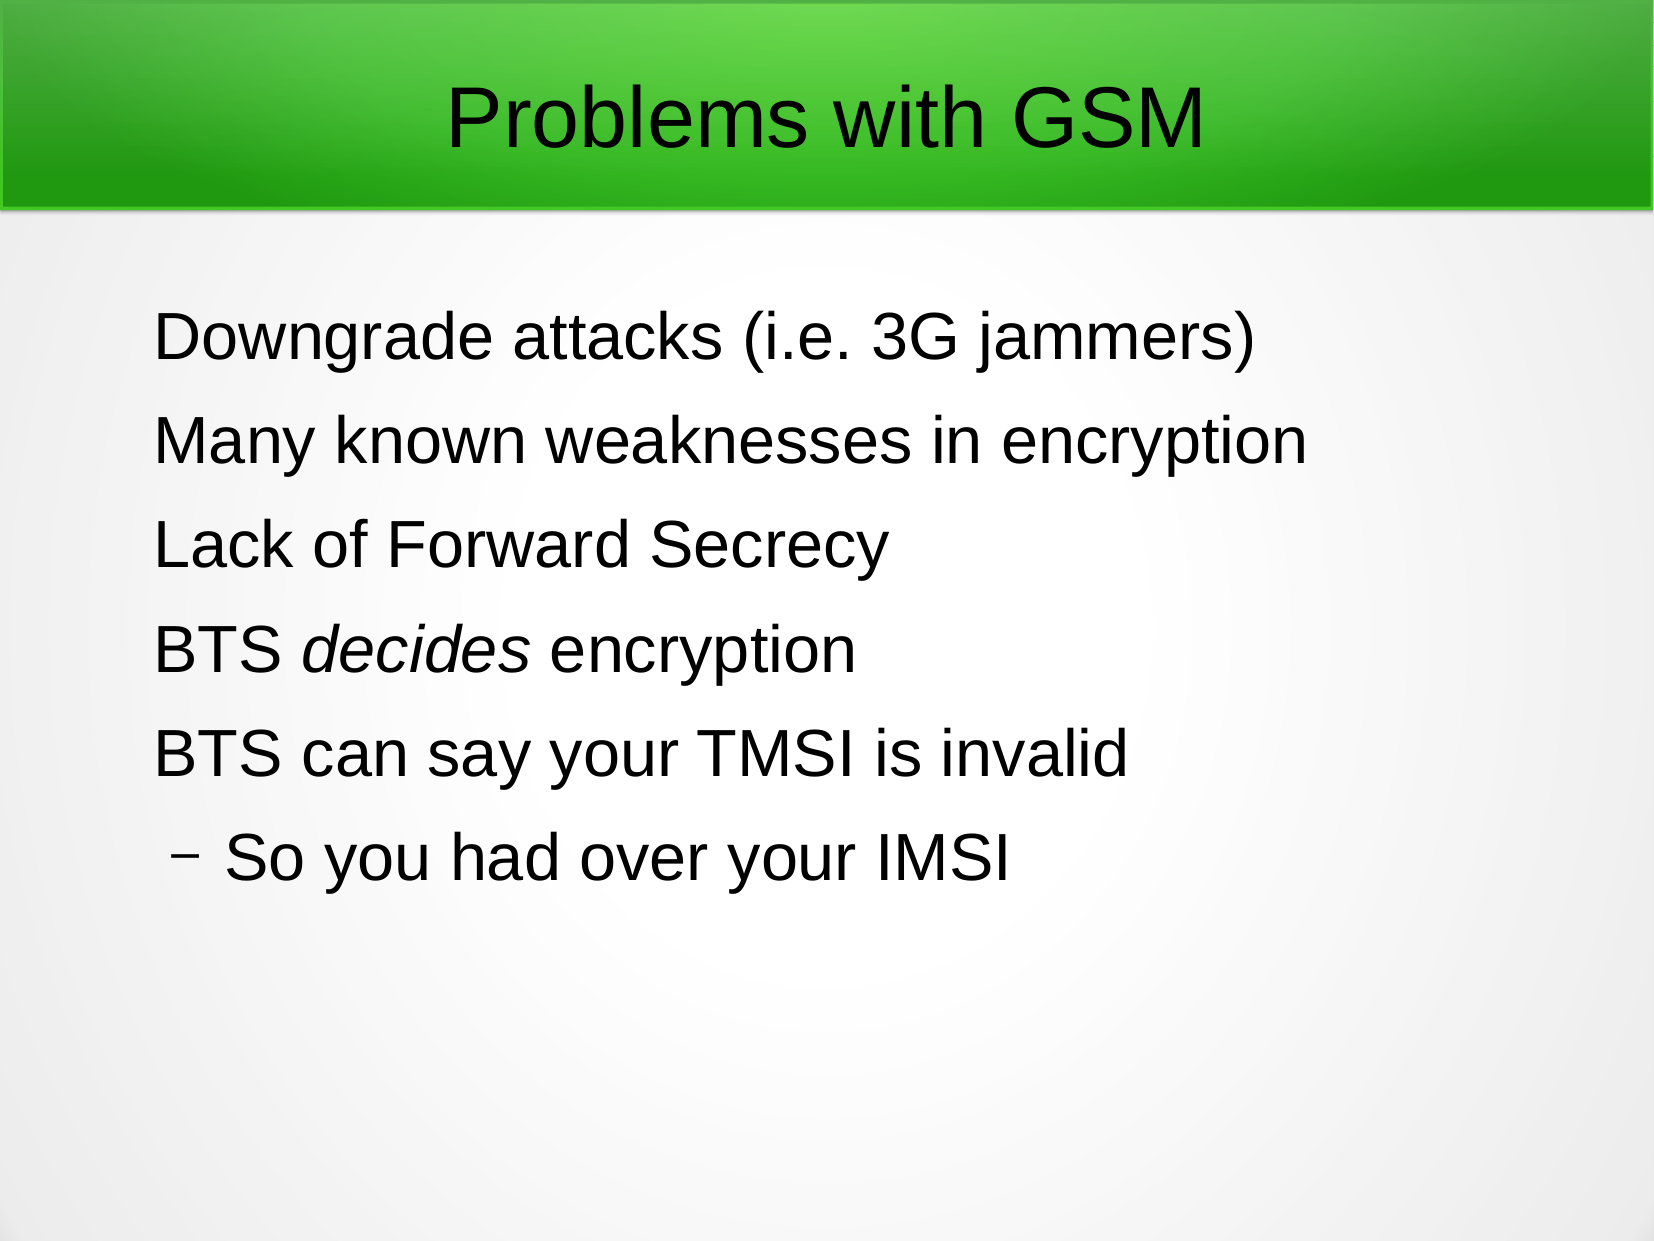

# Problems with GSM
Downgrade attacks (i.e. 3G jammers)
Many known weaknesses in encryption
Lack of Forward Secrecy
BTS decides encryption
BTS can say your TMSI is invalid
So you had over your IMSI